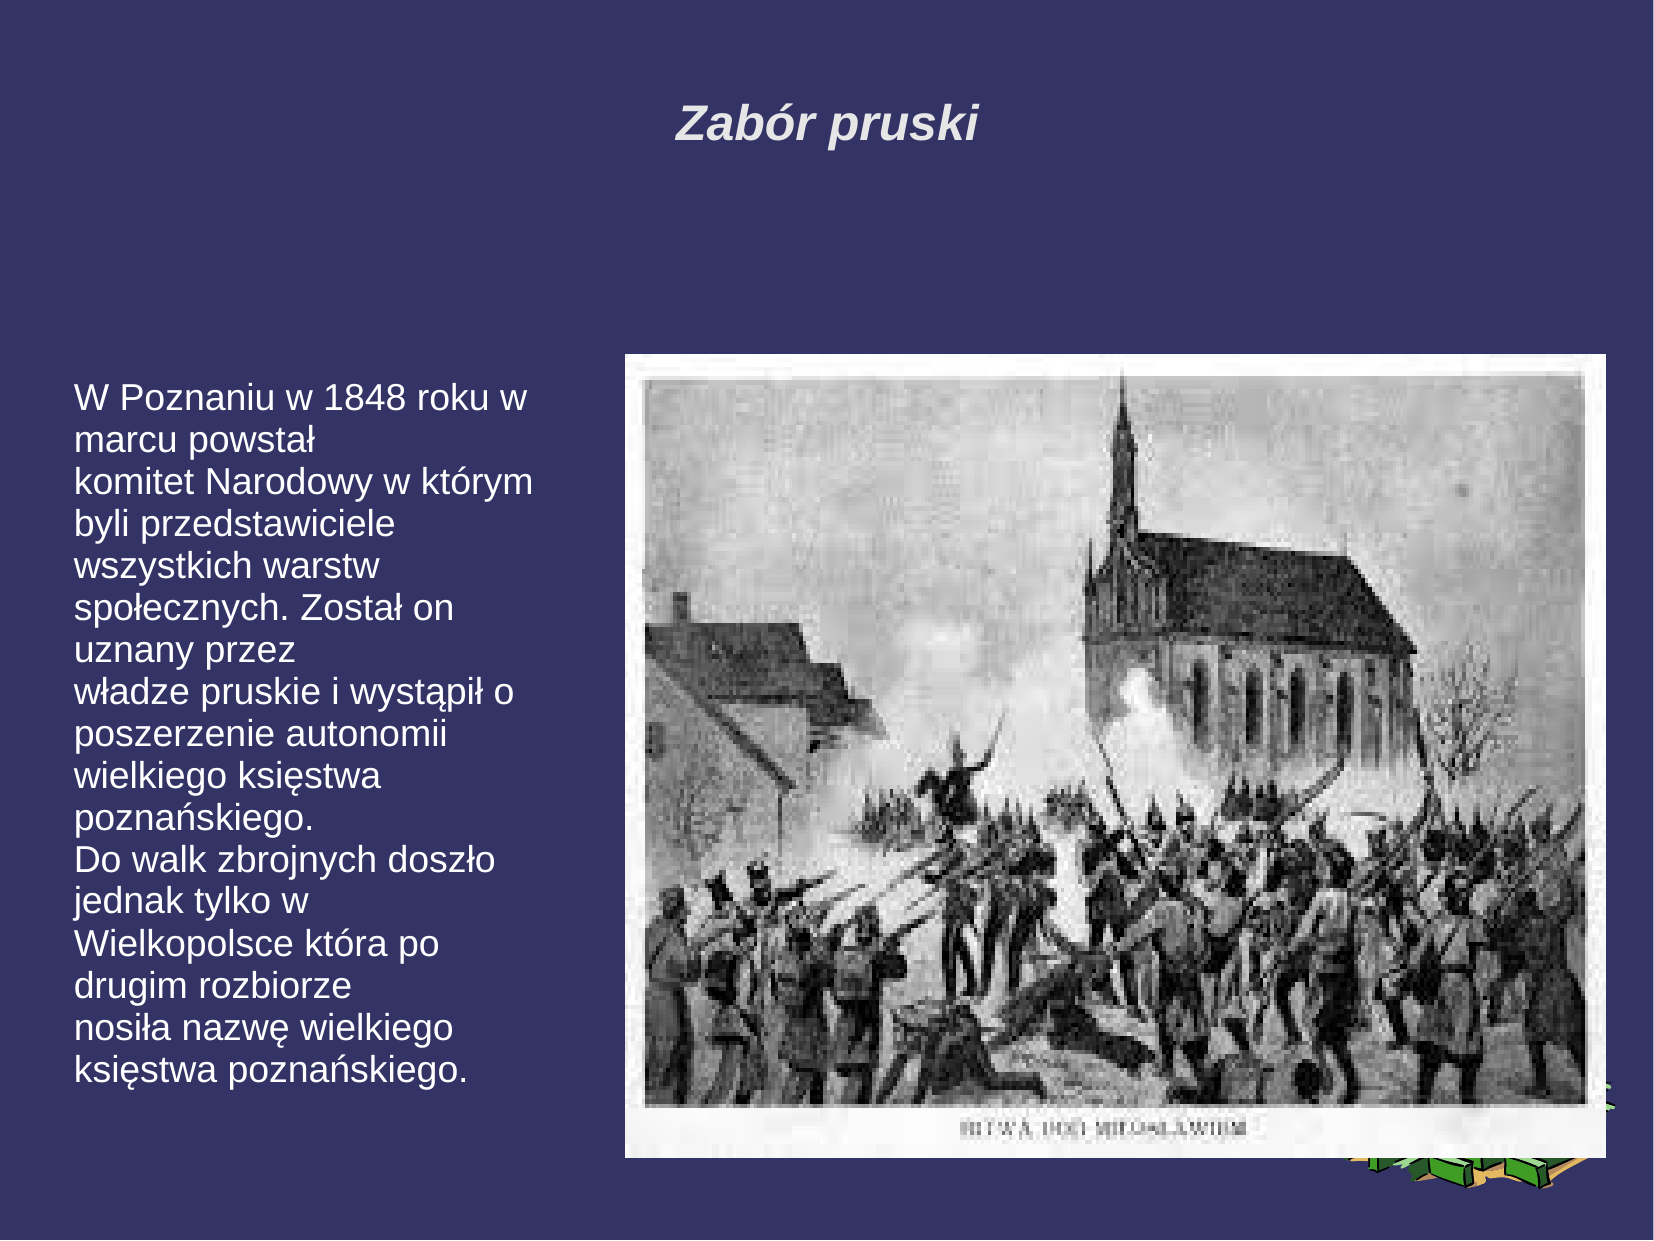

# Zabór pruski
W Poznaniu w 1848 roku w marcu powstał
komitet Narodowy w którym byli przedstawiciele
wszystkich warstw społecznych. Został on uznany przez
władze pruskie i wystąpił o poszerzenie autonomii
wielkiego księstwa poznańskiego.
Do walk zbrojnych doszło jednak tylko w
Wielkopolsce która po drugim rozbiorze
nosiła nazwę wielkiego księstwa poznańskiego.